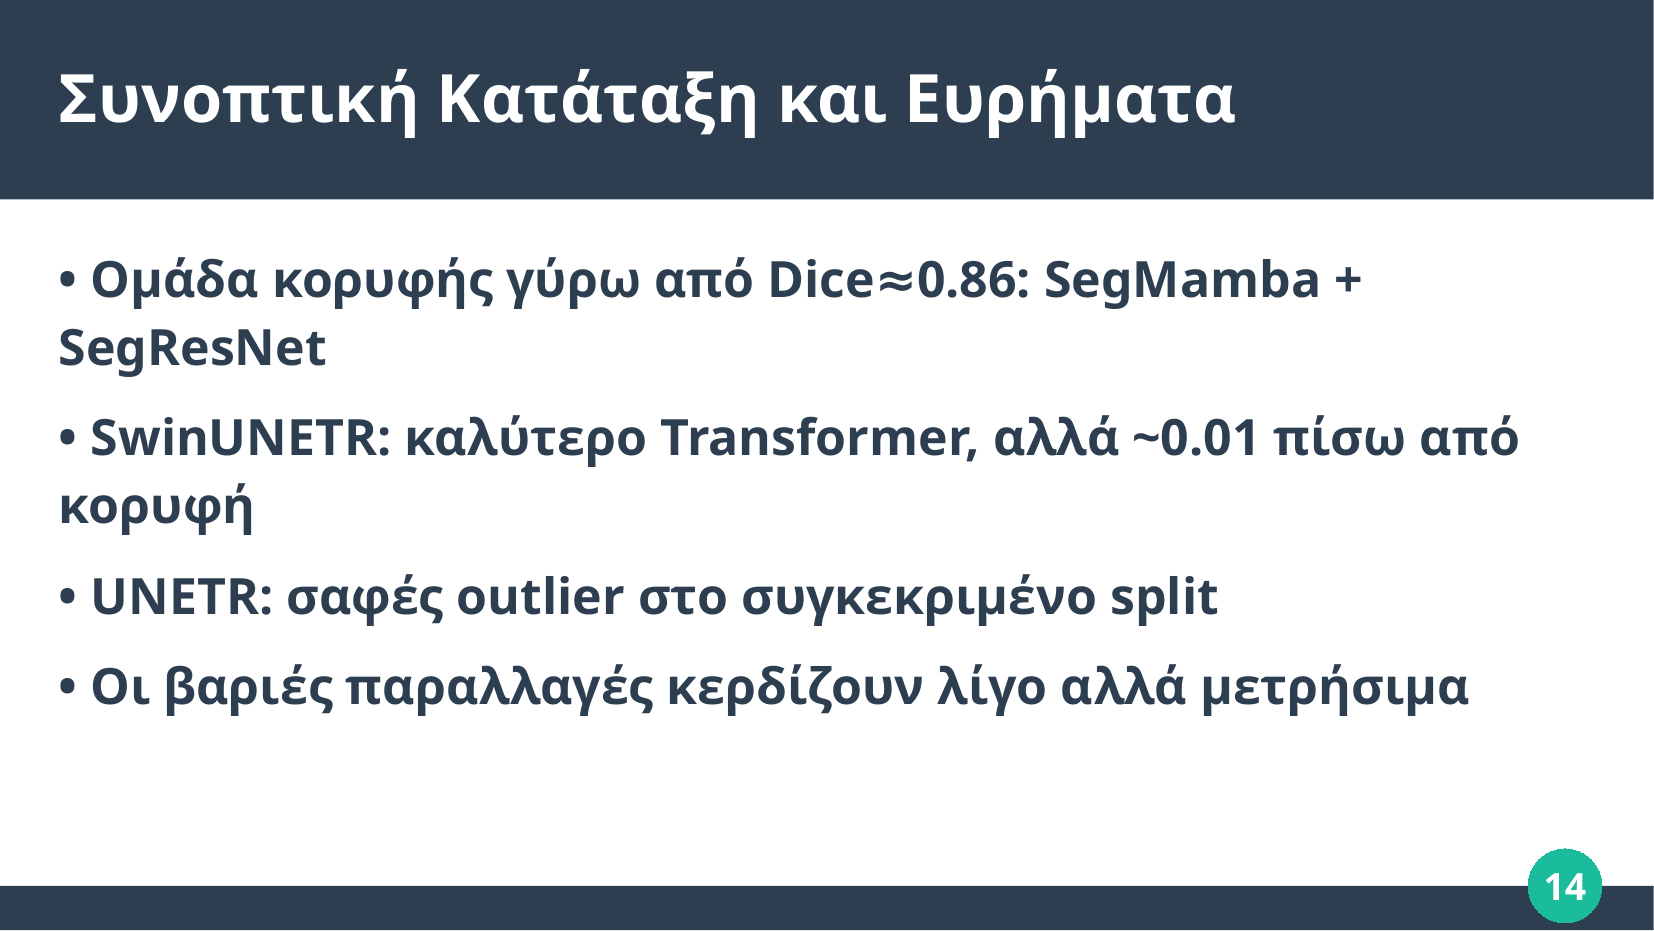

# Συνοπτική Κατάταξη και Ευρήματα
• Ομάδα κορυφής γύρω από Dice≈0.86: SegMamba + SegResNet
• SwinUNETR: καλύτερο Transformer, αλλά ~0.01 πίσω από κορυφή
• UNETR: σαφές outlier στο συγκεκριμένο split
• Οι βαριές παραλλαγές κερδίζουν λίγο αλλά μετρήσιμα
14